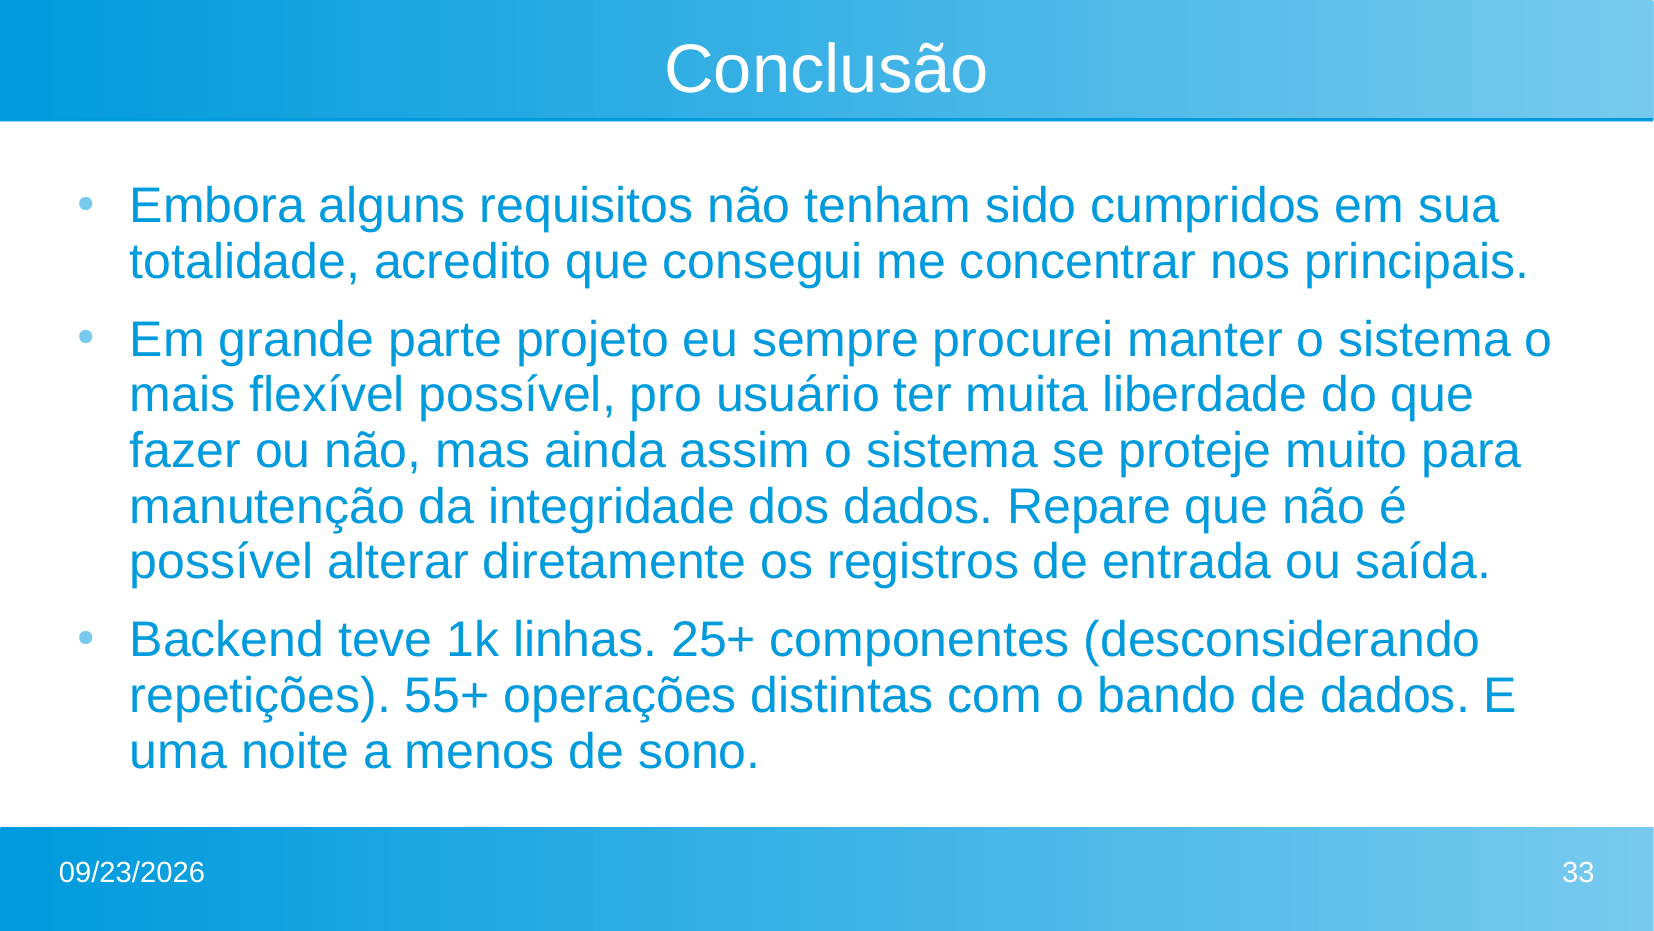

# Conclusão
Embora alguns requisitos não tenham sido cumpridos em sua totalidade, acredito que consegui me concentrar nos principais.
Em grande parte projeto eu sempre procurei manter o sistema o mais flexível possível, pro usuário ter muita liberdade do que fazer ou não, mas ainda assim o sistema se proteje muito para manutenção da integridade dos dados. Repare que não é possível alterar diretamente os registros de entrada ou saída.
Backend teve 1k linhas. 25+ componentes (desconsiderando repetições). 55+ operações distintas com o bando de dados. E uma noite a menos de sono.
33